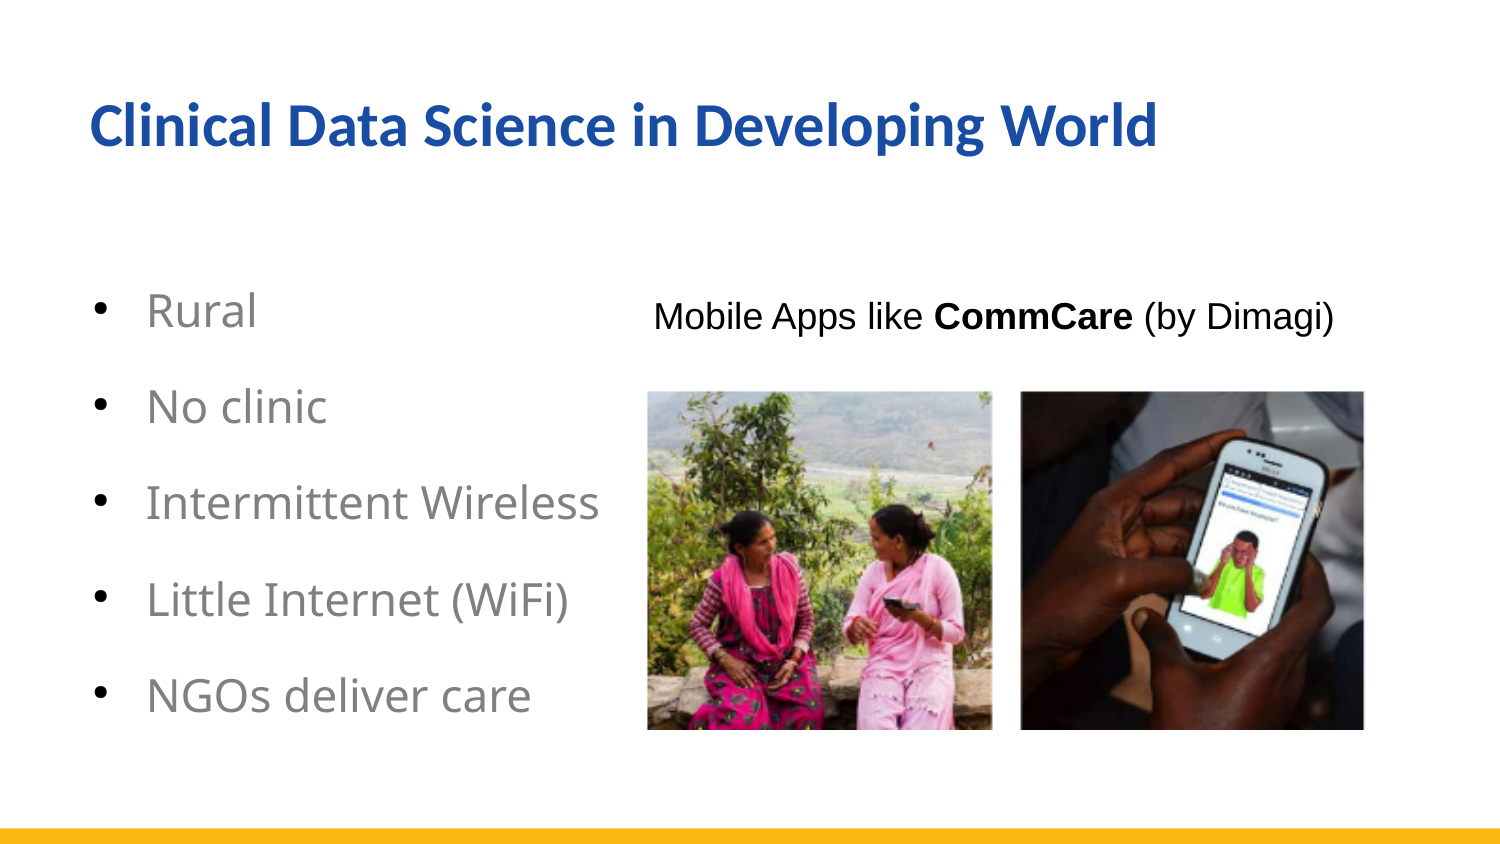

# Clinical Data Science in Developing World
Rural
No clinic
Intermittent Wireless
Little Internet (WiFi)
NGOs deliver care
Mobile Apps like CommCare (by Dimagi)